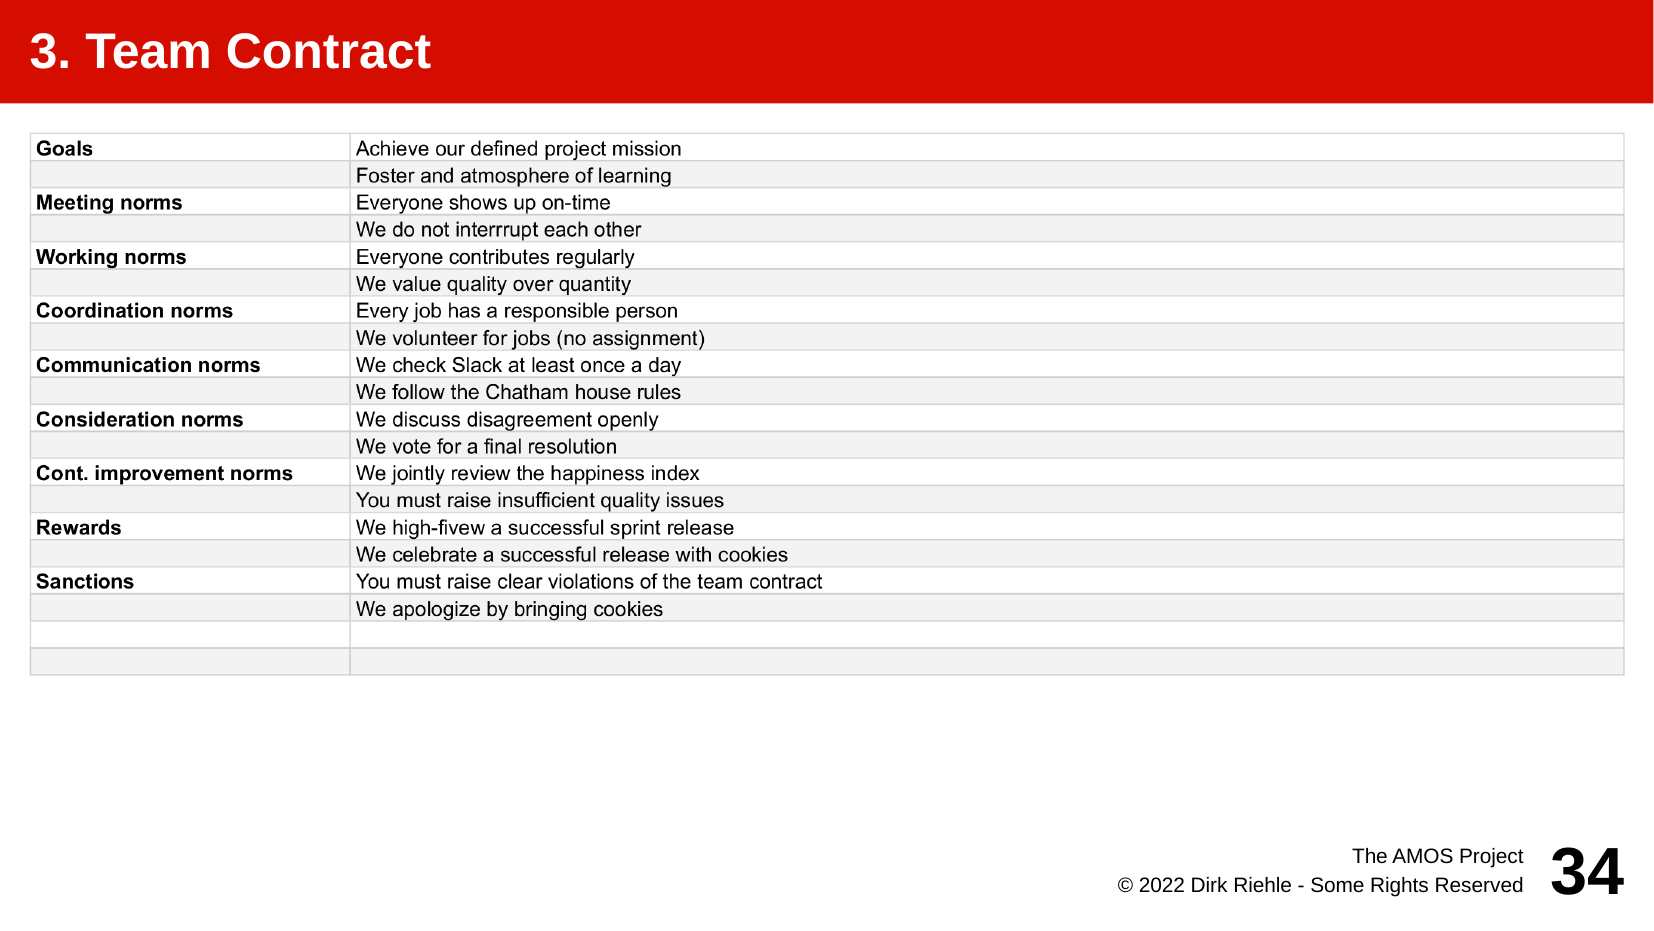

# 3. Team Contract
The AMOS Project
34
© 2022 Dirk Riehle - Some Rights Reserved